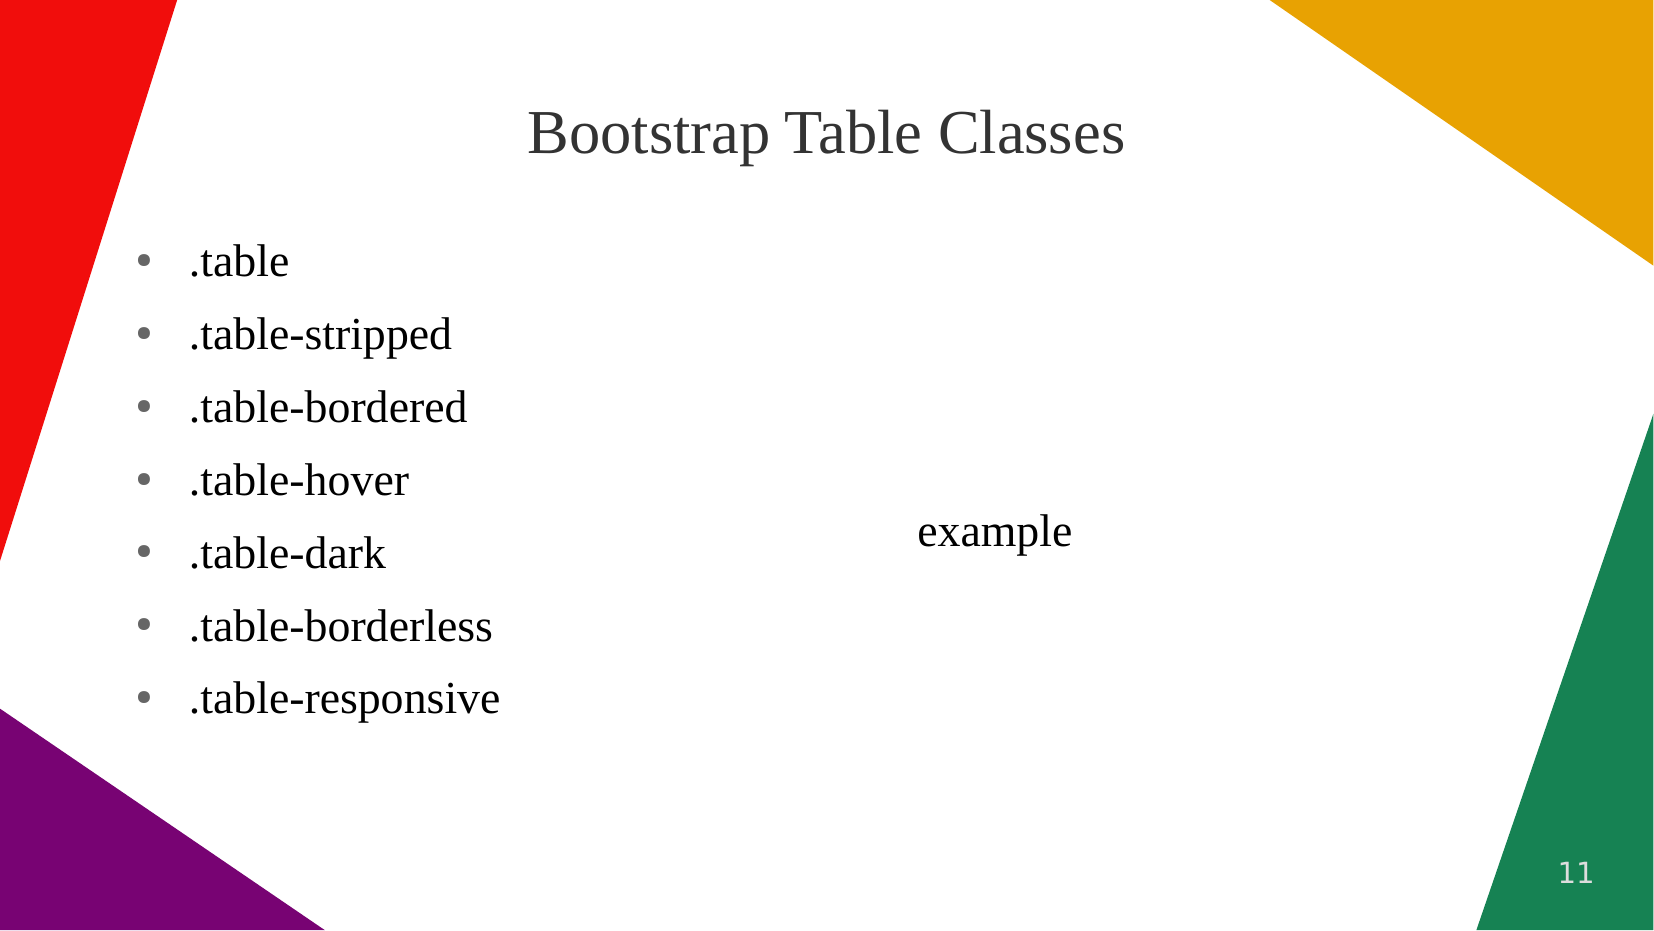

# Bootstrap Table Classes
.table
.table-stripped
.table-bordered
.table-hover
.table-dark
.table-borderless
.table-responsive
example
11